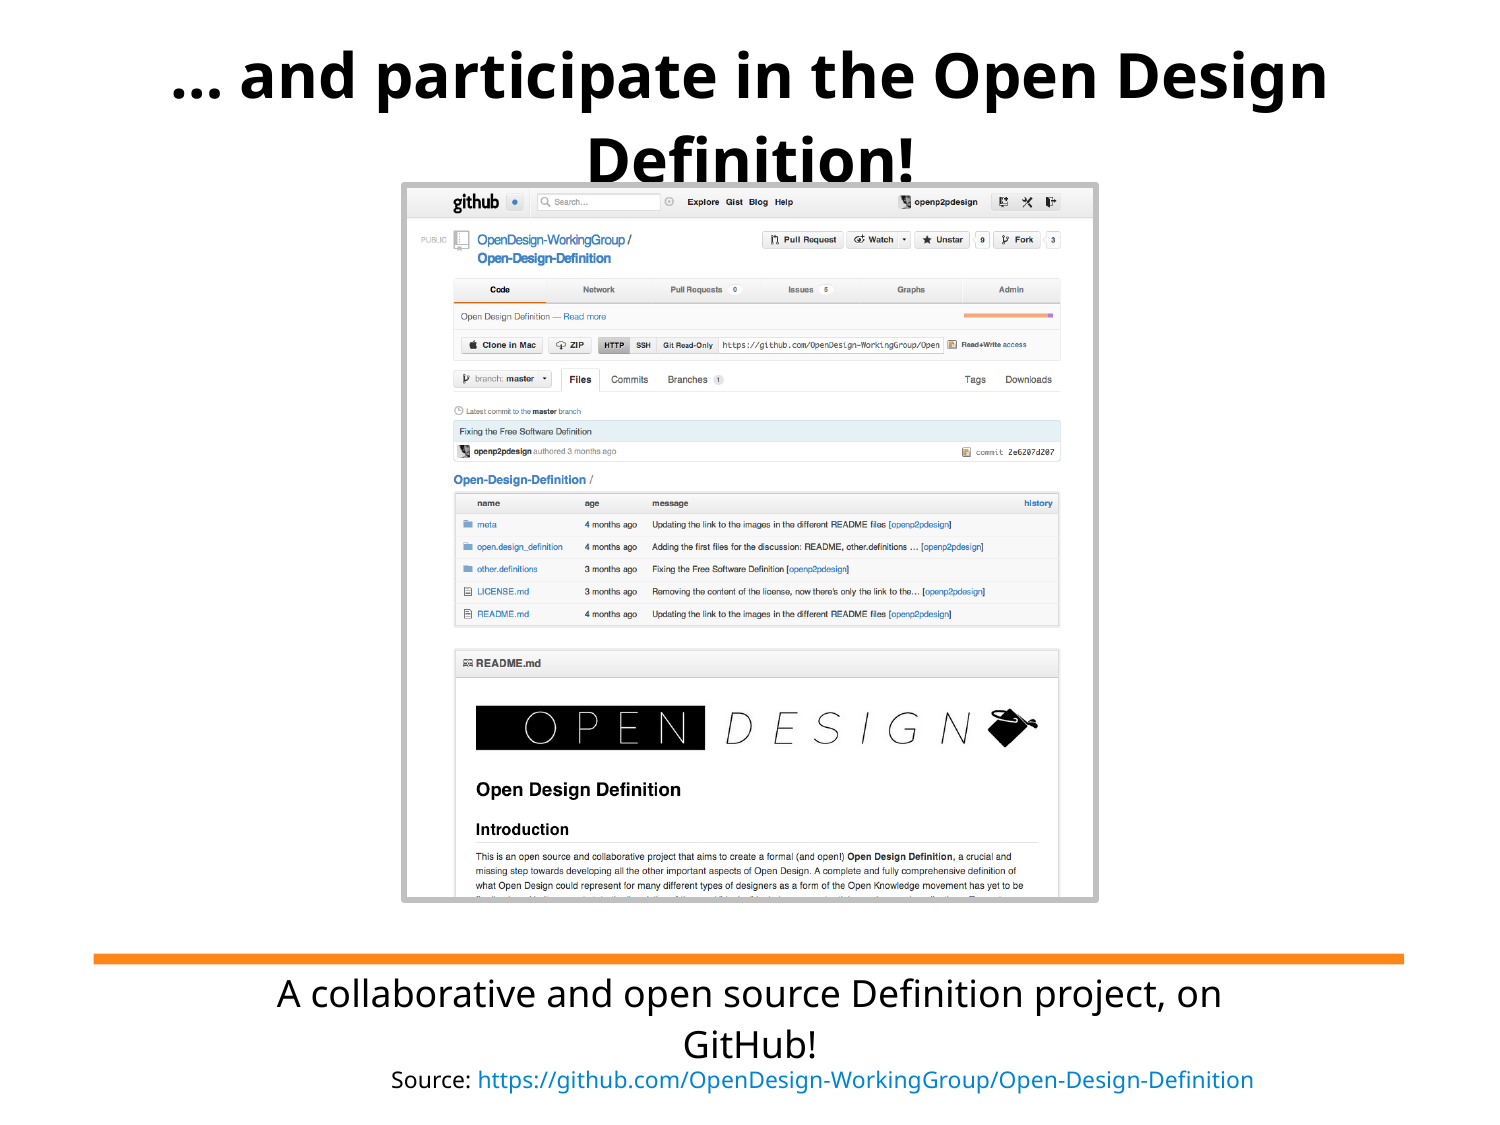

… and participate in the Open Design Definition!
# Source: http://www.123dapp.com/
A collaborative and open source Definition project, on GitHub!
Source: https://github.com/OpenDesign-WorkingGroup/Open-Design-Definition